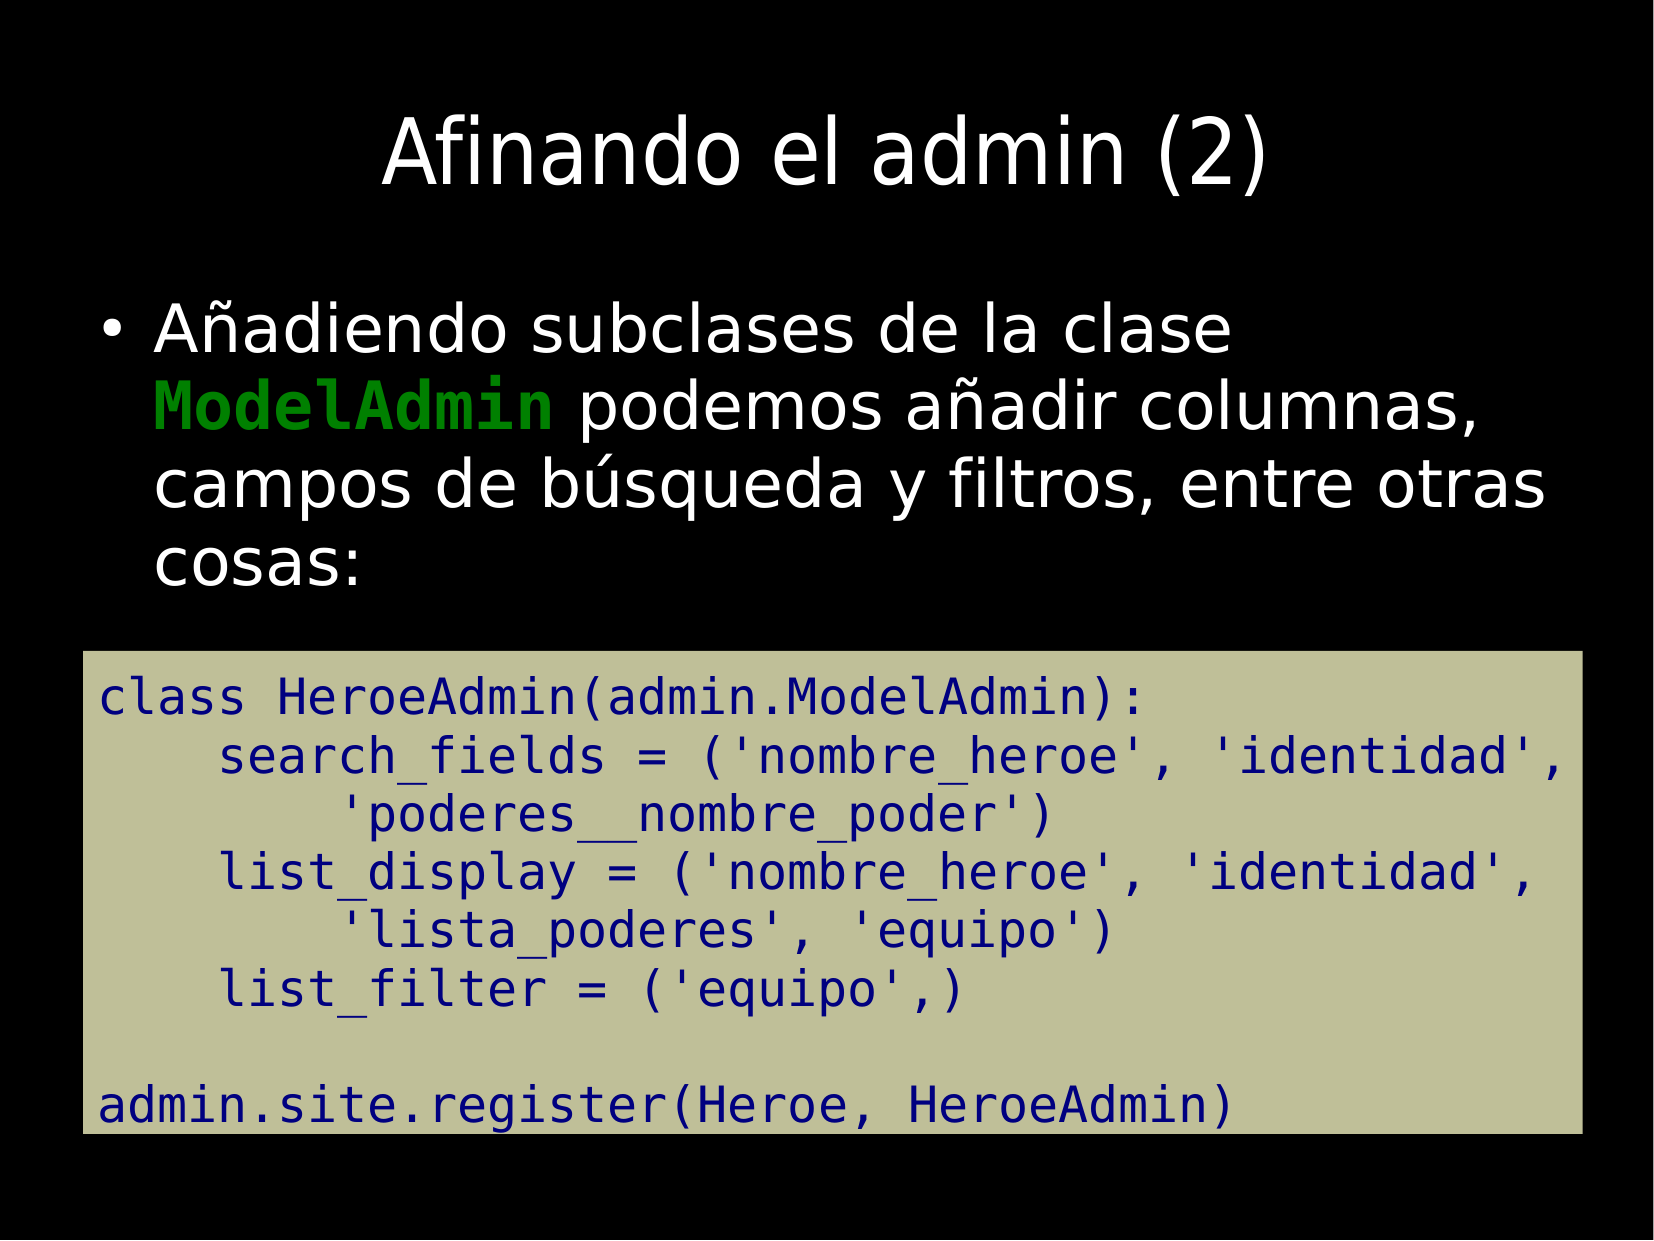

# Afinando el admin (2)
Añadiendo subclases de la clase ModelAdmin podemos añadir columnas, campos de búsqueda y filtros, entre otras cosas:
class HeroeAdmin(admin.ModelAdmin):
 search_fields = ('nombre_heroe', 'identidad',
 'poderes__nombre_poder')
 list_display = ('nombre_heroe', 'identidad',
 'lista_poderes', 'equipo')
 list_filter = ('equipo',)
admin.site.register(Heroe, HeroeAdmin)